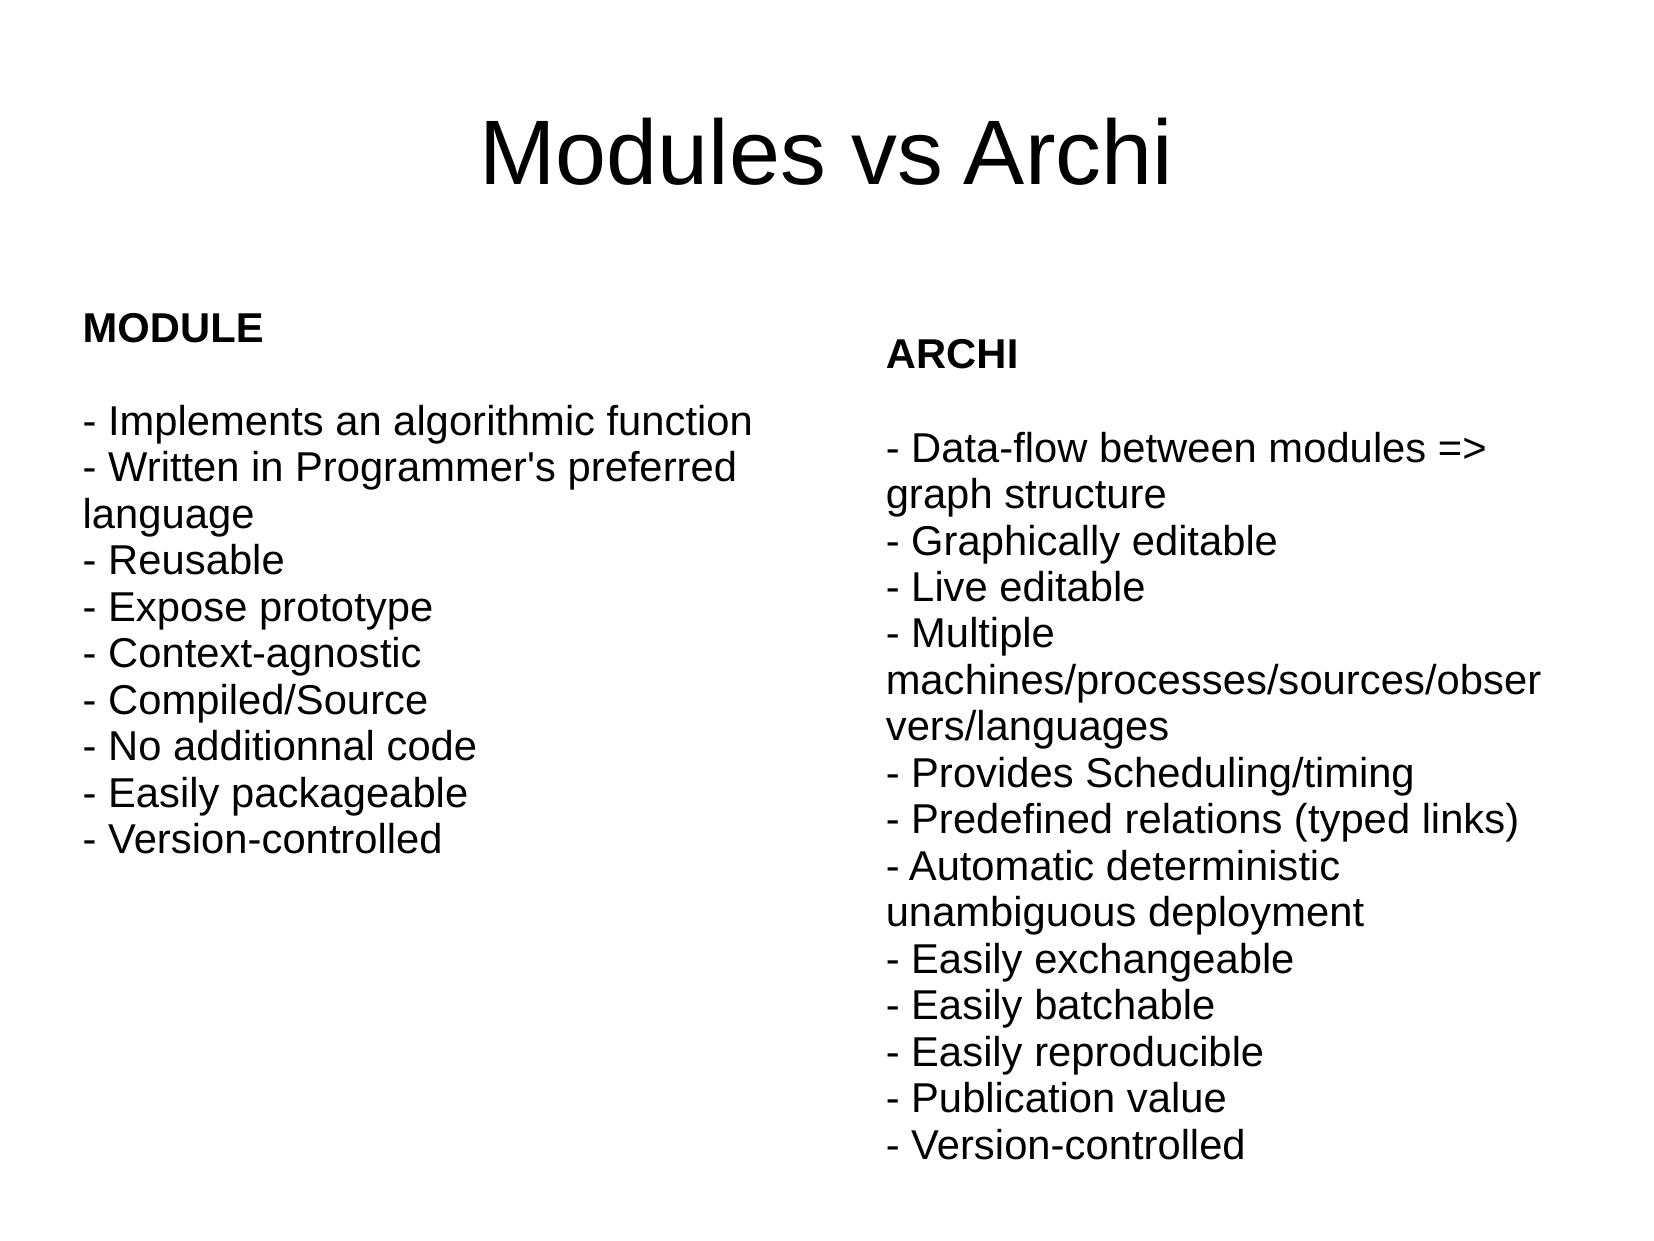

# Modules vs Archi
MODULE
- Implements an algorithmic function
- Written in Programmer's preferred language
- Reusable
- Expose prototype
- Context-agnostic
- Compiled/Source
- No additionnal code
- Easily packageable
- Version-controlled
ARCHI
- Data-flow between modules => graph structure
- Graphically editable
- Live editable
- Multiple machines/processes/sources/observers/languages
- Provides Scheduling/timing
- Predefined relations (typed links)
- Automatic deterministic unambiguous deployment
- Easily exchangeable
- Easily batchable
- Easily reproducible
- Publication value
- Version-controlled